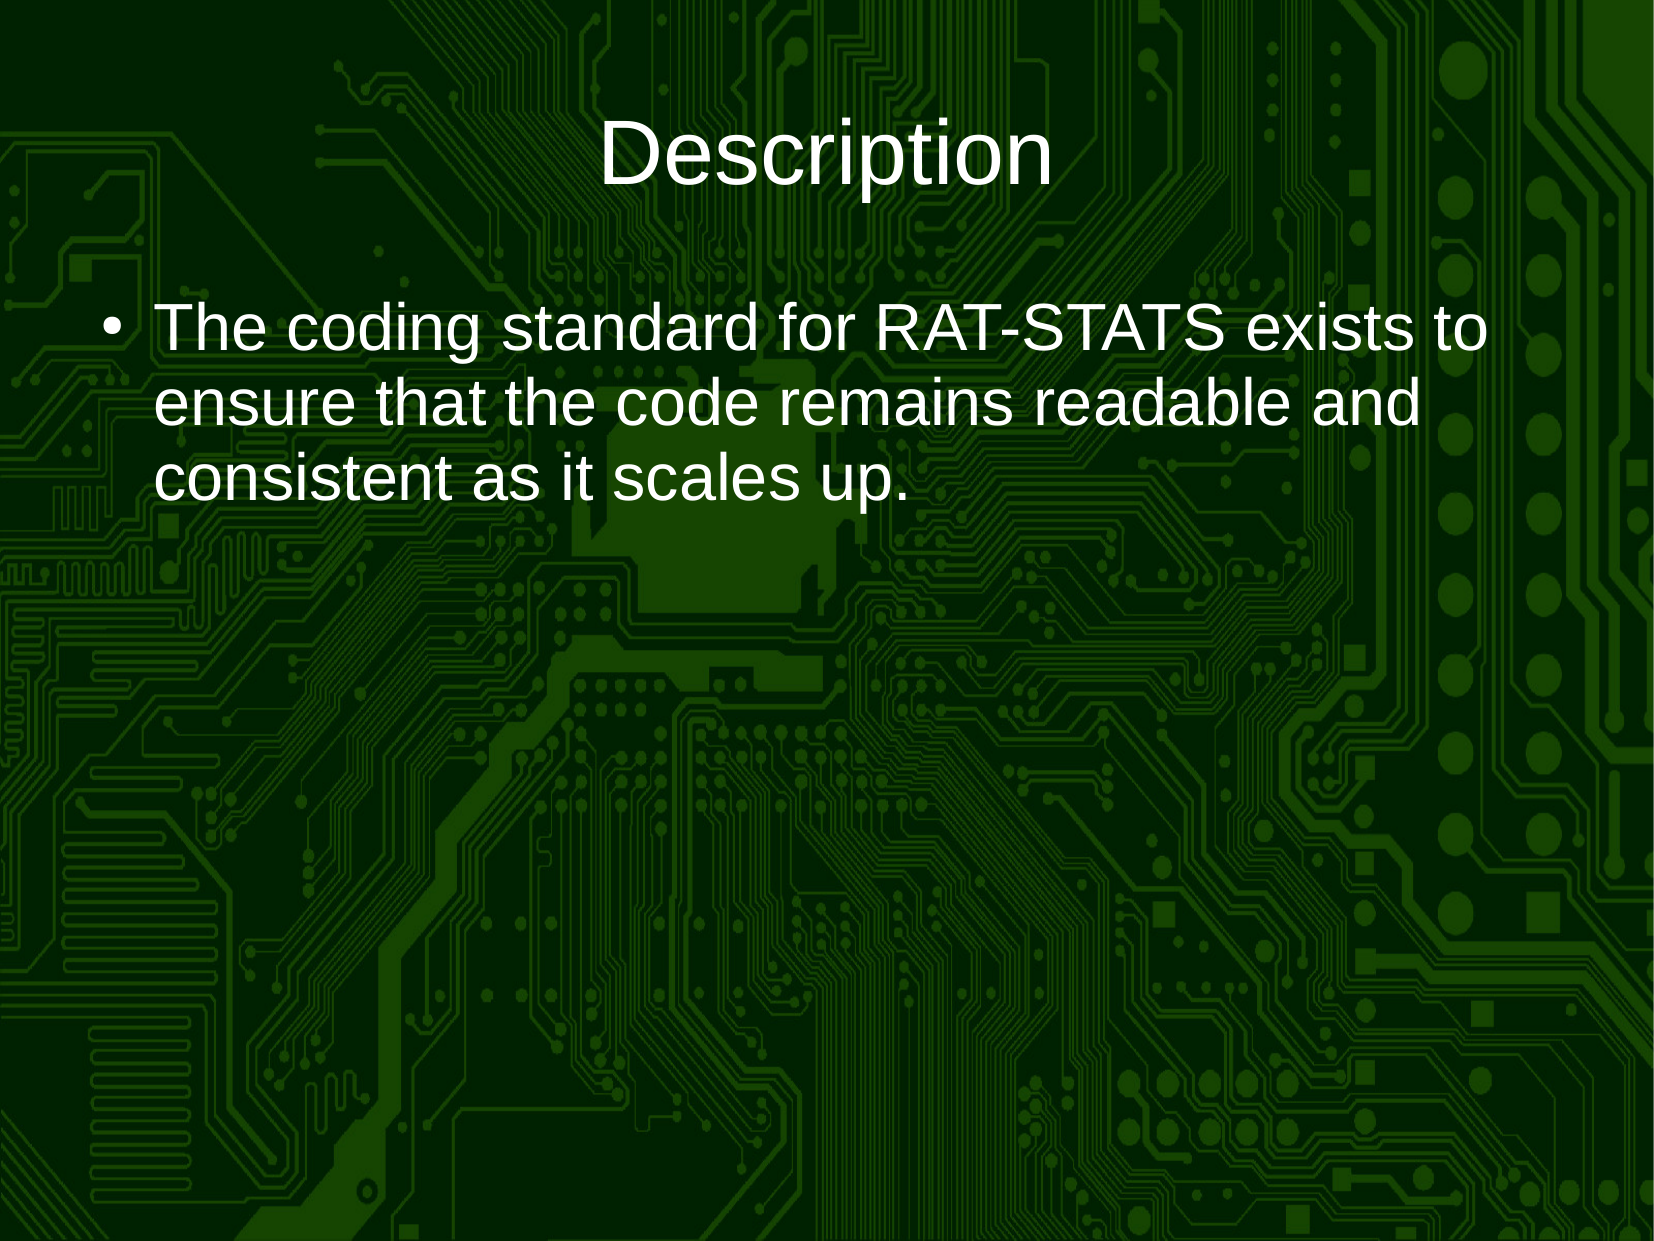

# Description
The coding standard for RAT-STATS exists to ensure that the code remains readable and consistent as it scales up.